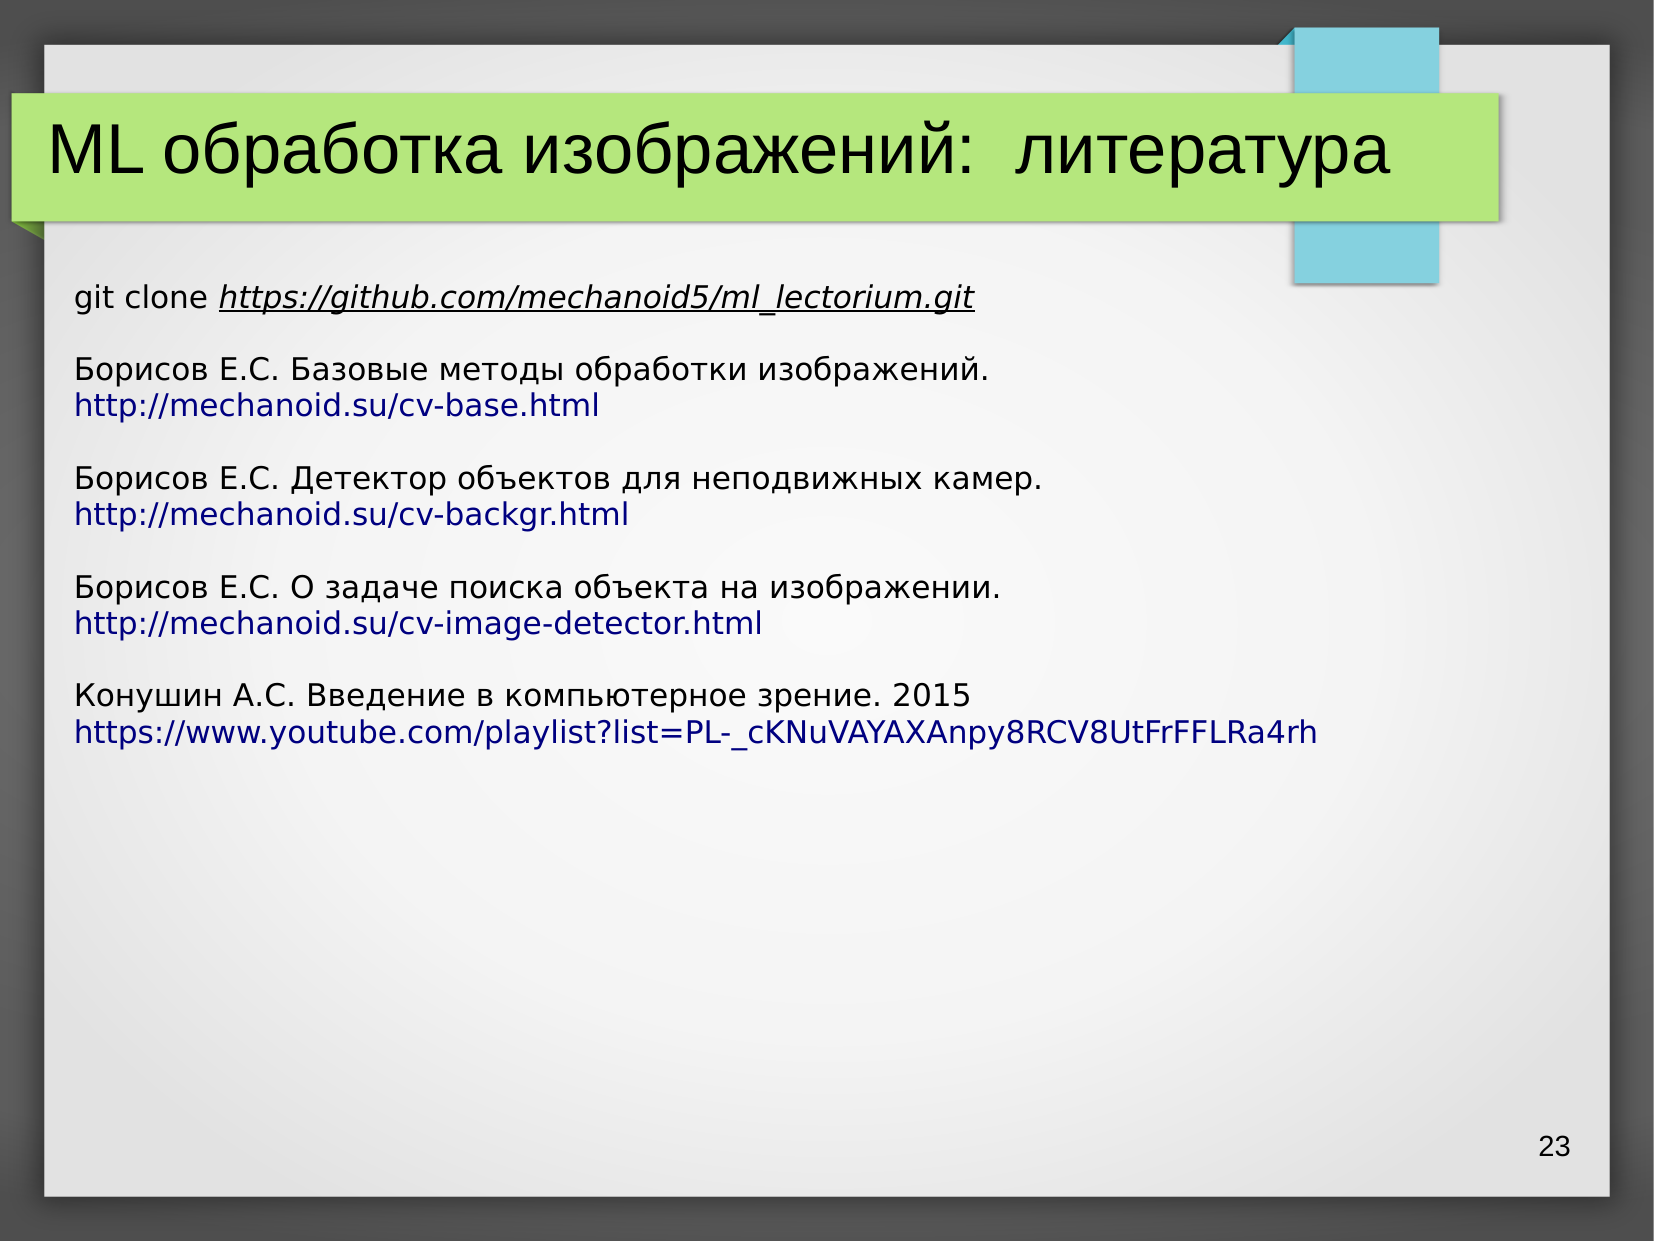

# ML обработка изображений: литература
git clone https://github.com/mechanoid5/ml_lectorium.git
Борисов Е.С. Базовые методы обработки изображений.
http://mechanoid.su/cv-base.html
Борисов Е.С. Детектор объектов для неподвижных камер.
http://mechanoid.su/cv-backgr.html
Борисов Е.С. О задаче поиска объекта на изображении.
http://mechanoid.su/cv-image-detector.html
Конушин А.С. Введение в компьютерное зрение. 2015
https://www.youtube.com/playlist?list=PL-_cKNuVAYAXAnpy8RCV8UtFrFFLRa4rh
23